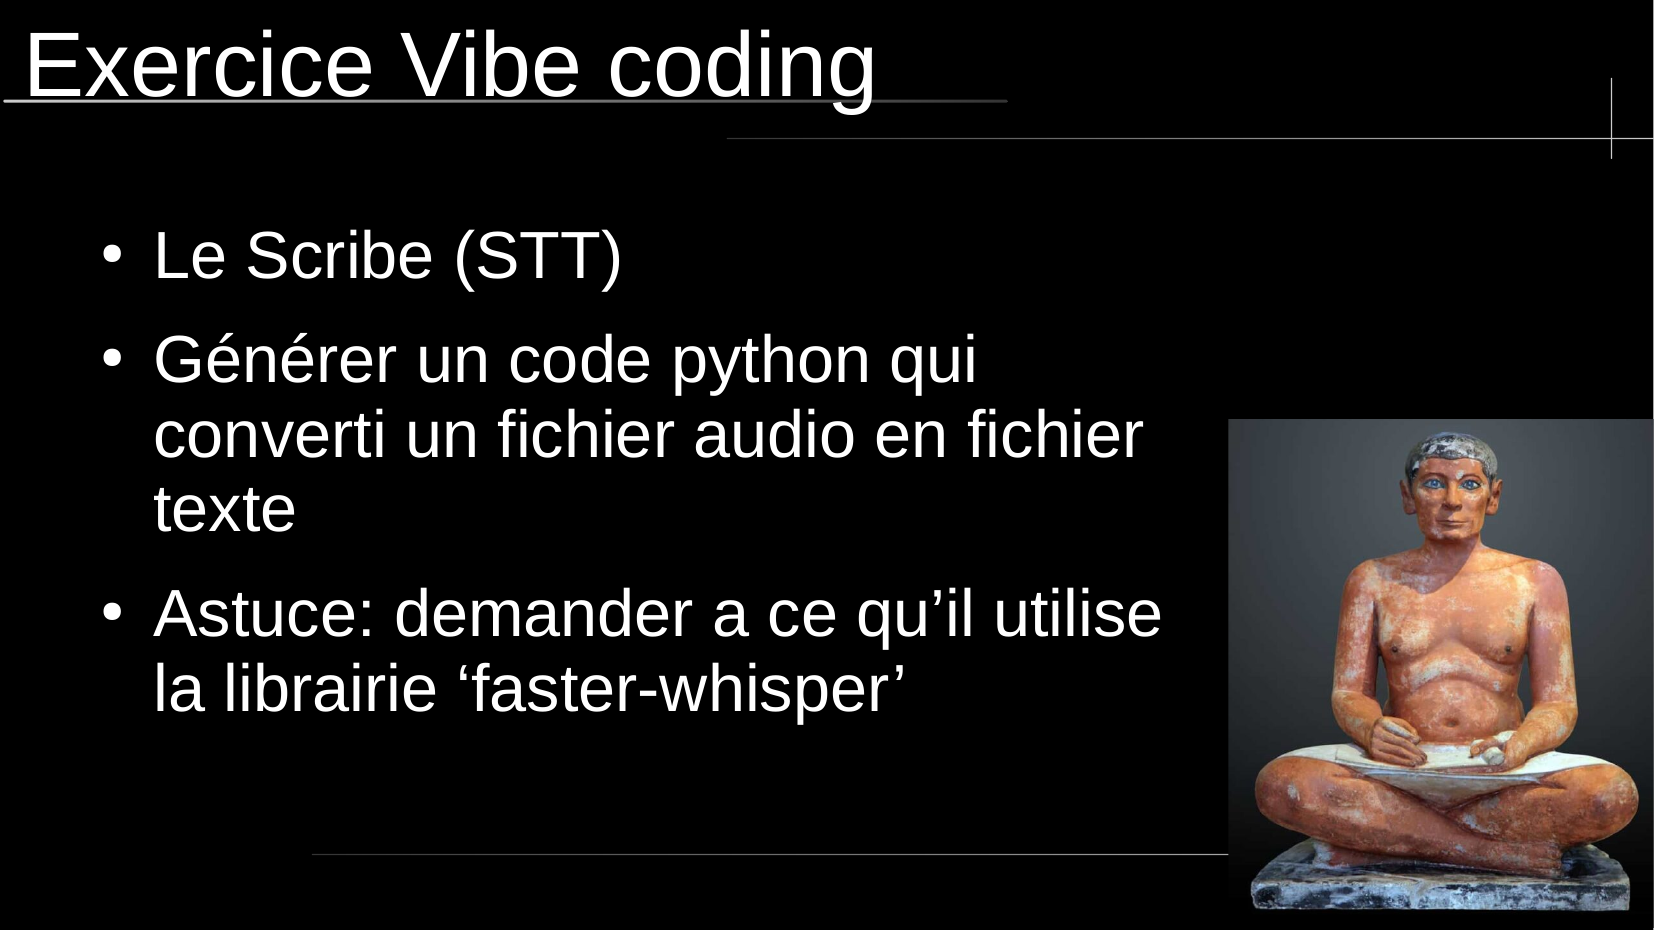

# Exercice Vibe coding
Le Scribe (STT)
Générer un code python qui converti un fichier audio en fichier texte
Astuce: demander a ce qu’il utilise la librairie ‘faster-whisper’
7